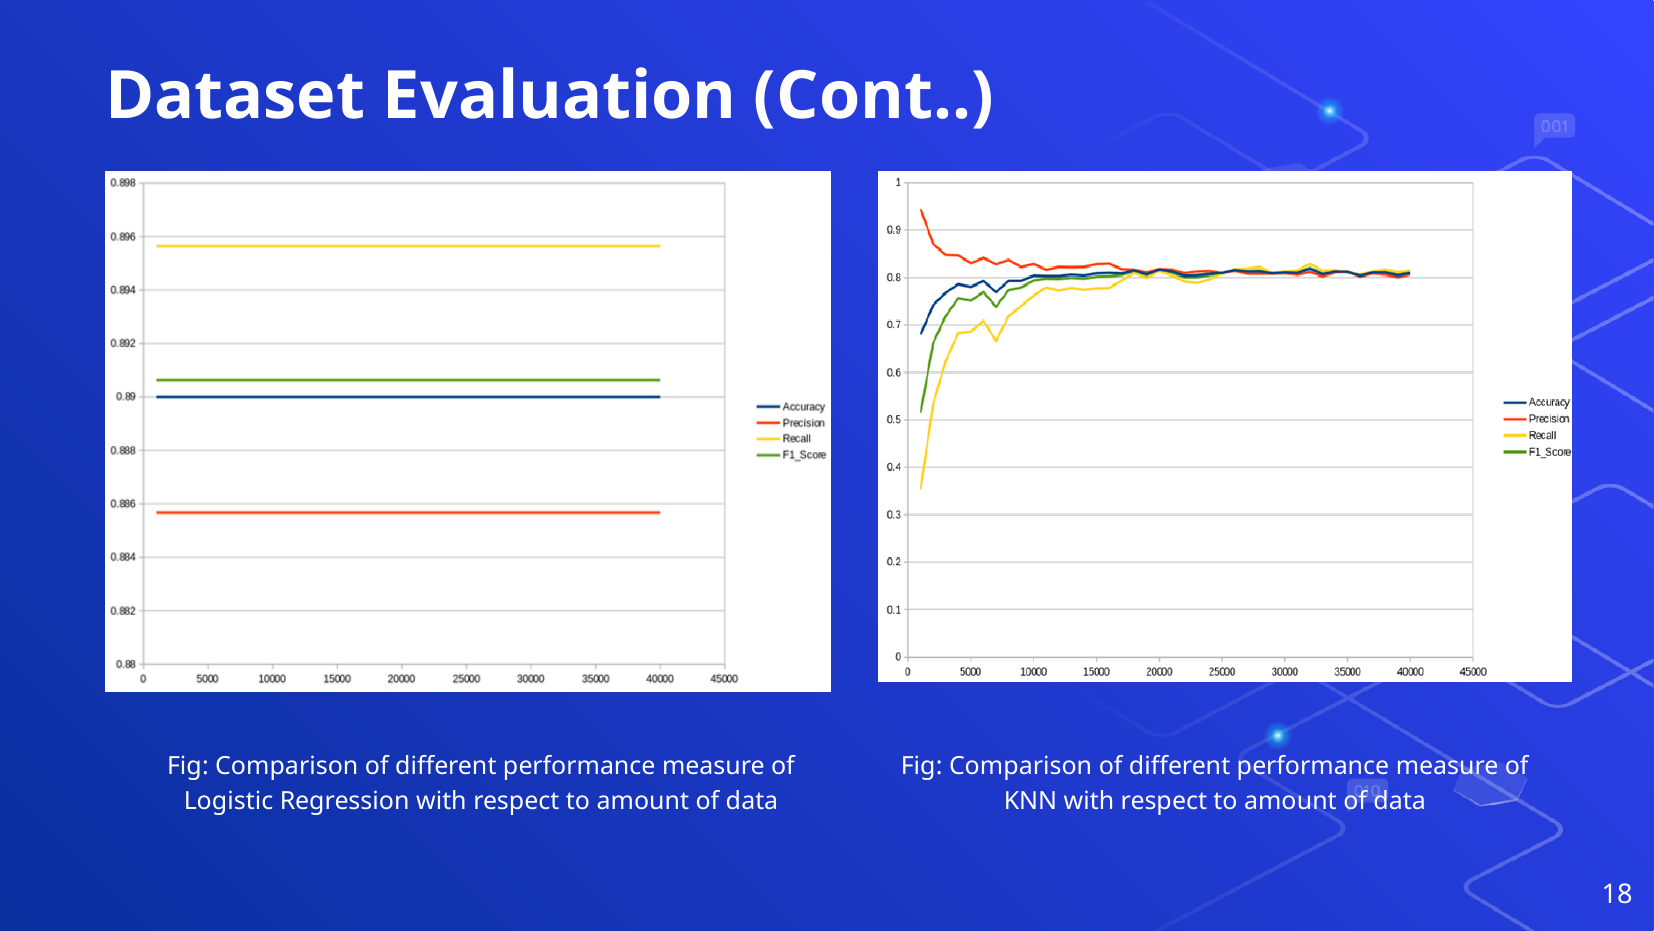

# Dataset Evaluation (Cont..)
Fig: Comparison of different performance measure of Logistic Regression with respect to amount of data
Fig: Comparison of different performance measure of KNN with respect to amount of data